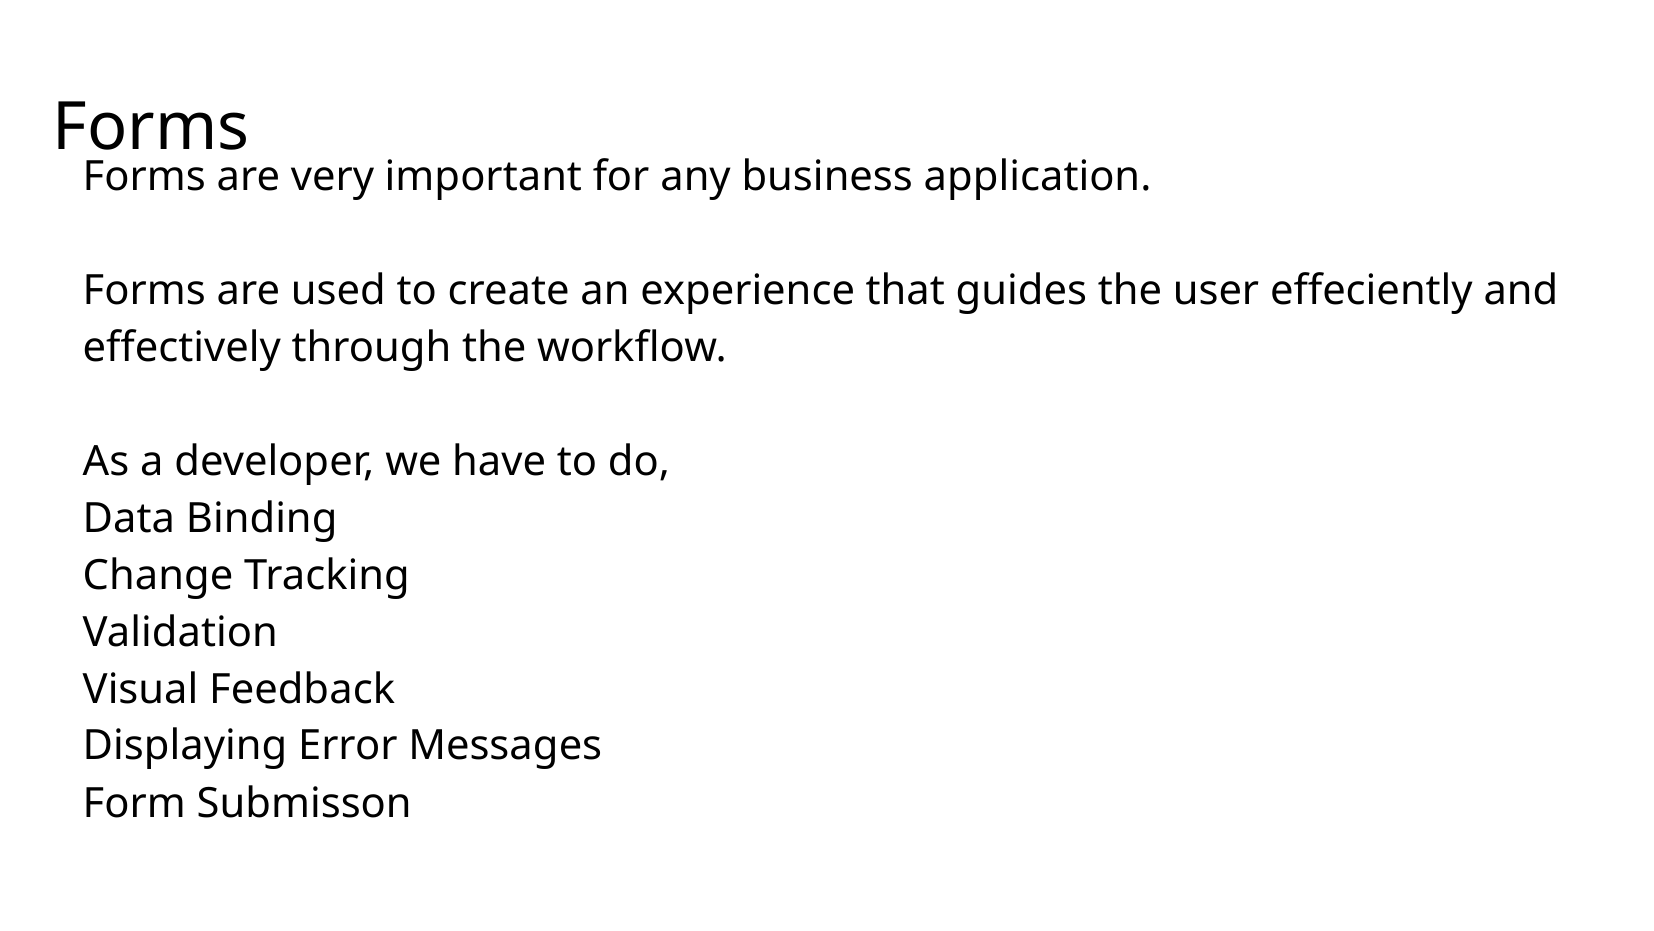

# Forms
Forms are very important for any business application.
Forms are used to create an experience that guides the user effeciently and effectively through the workflow.
As a developer, we have to do,
Data Binding
Change Tracking
Validation
Visual Feedback
Displaying Error Messages
Form Submisson